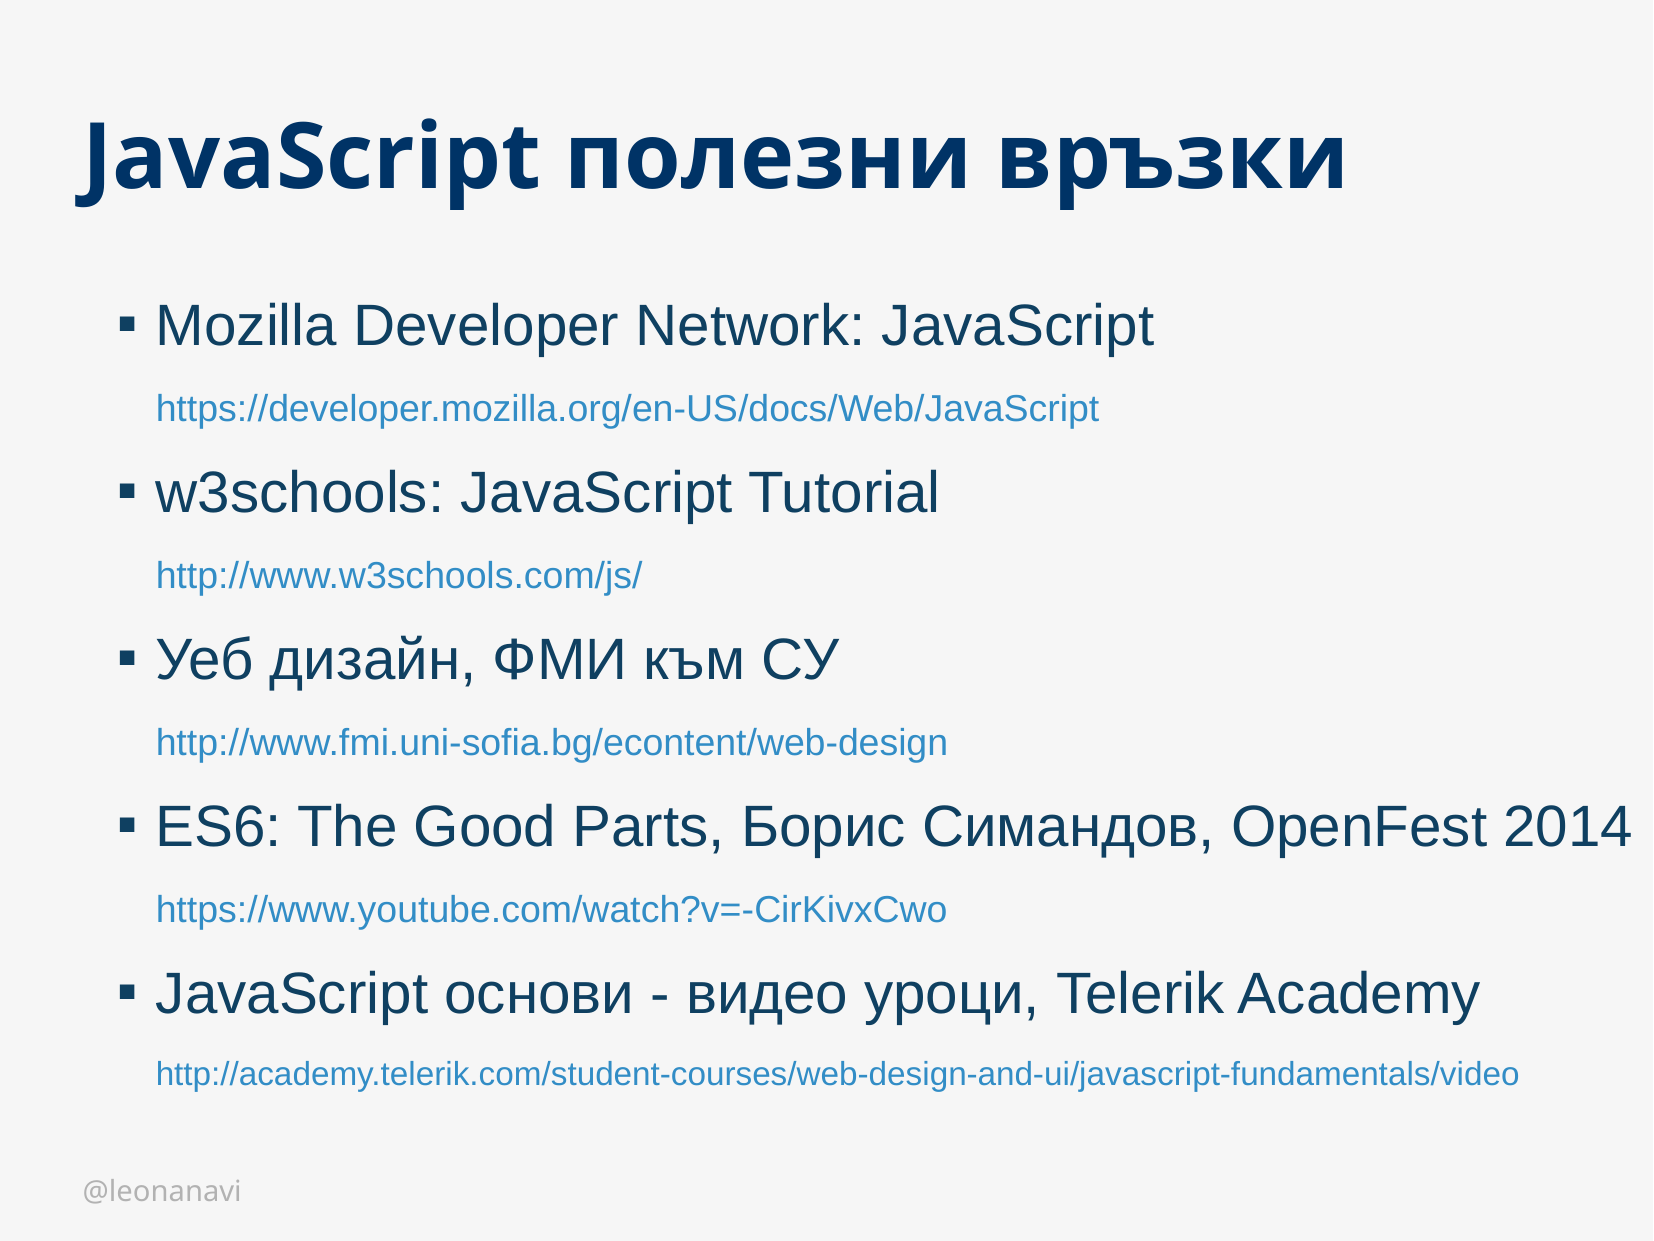

# JavaScript полезни връзки
Mozilla Developer Network: JavaScript
https://developer.mozilla.org/en-US/docs/Web/JavaScript
w3schools: JavaScript Tutorial
http://www.w3schools.com/js/
Уеб дизайн, ФМИ към СУ
http://www.fmi.uni-sofia.bg/econtent/web-design
ES6: The Good Parts, Борис Симандов, OpenFest 2014
https://www.youtube.com/watch?v=-CirKivxCwo
JavaScript основи - видео уроци, Telerik Academy
http://academy.telerik.com/student-courses/web-design-and-ui/javascript-fundamentals/video